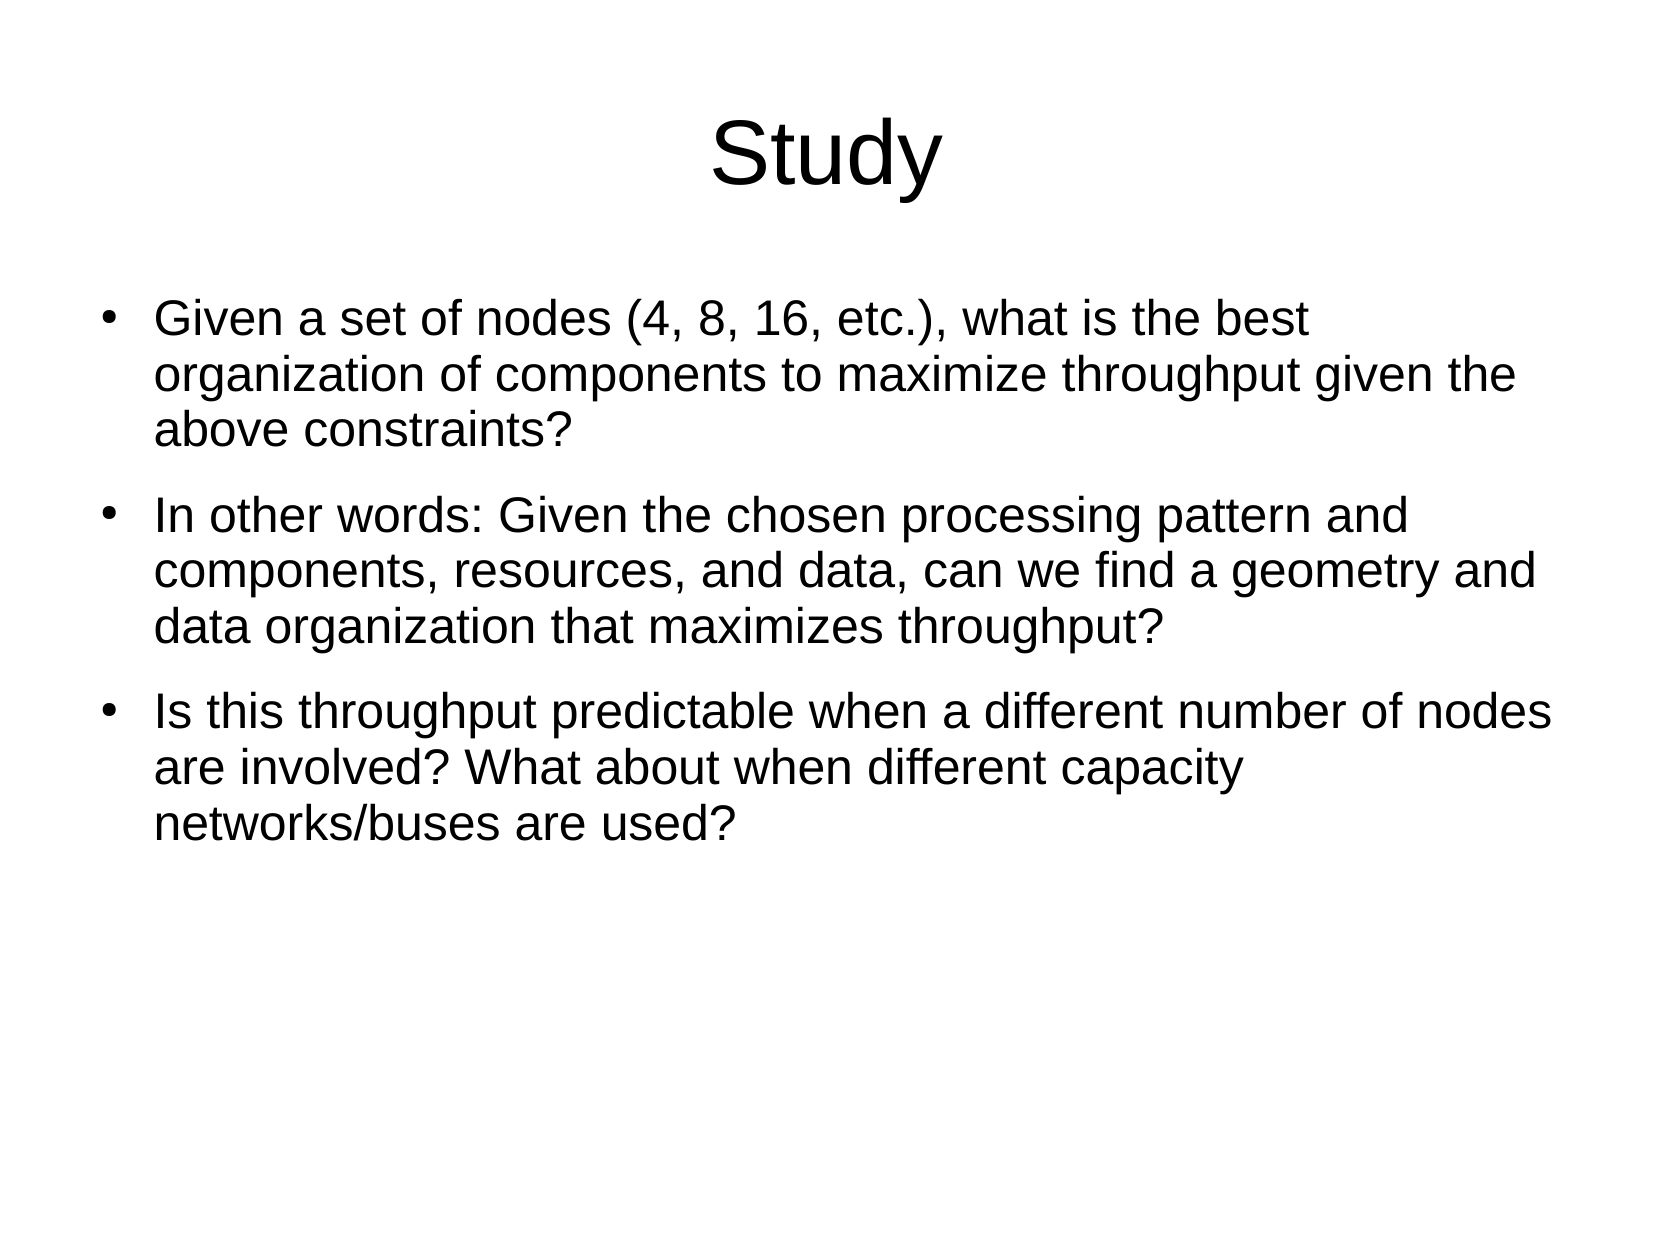

# Study
Given a set of nodes (4, 8, 16, etc.), what is the best organization of components to maximize throughput given the above constraints?
In other words: Given the chosen processing pattern and components, resources, and data, can we find a geometry and data organization that maximizes throughput?
Is this throughput predictable when a different number of nodes are involved? What about when different capacity networks/buses are used?